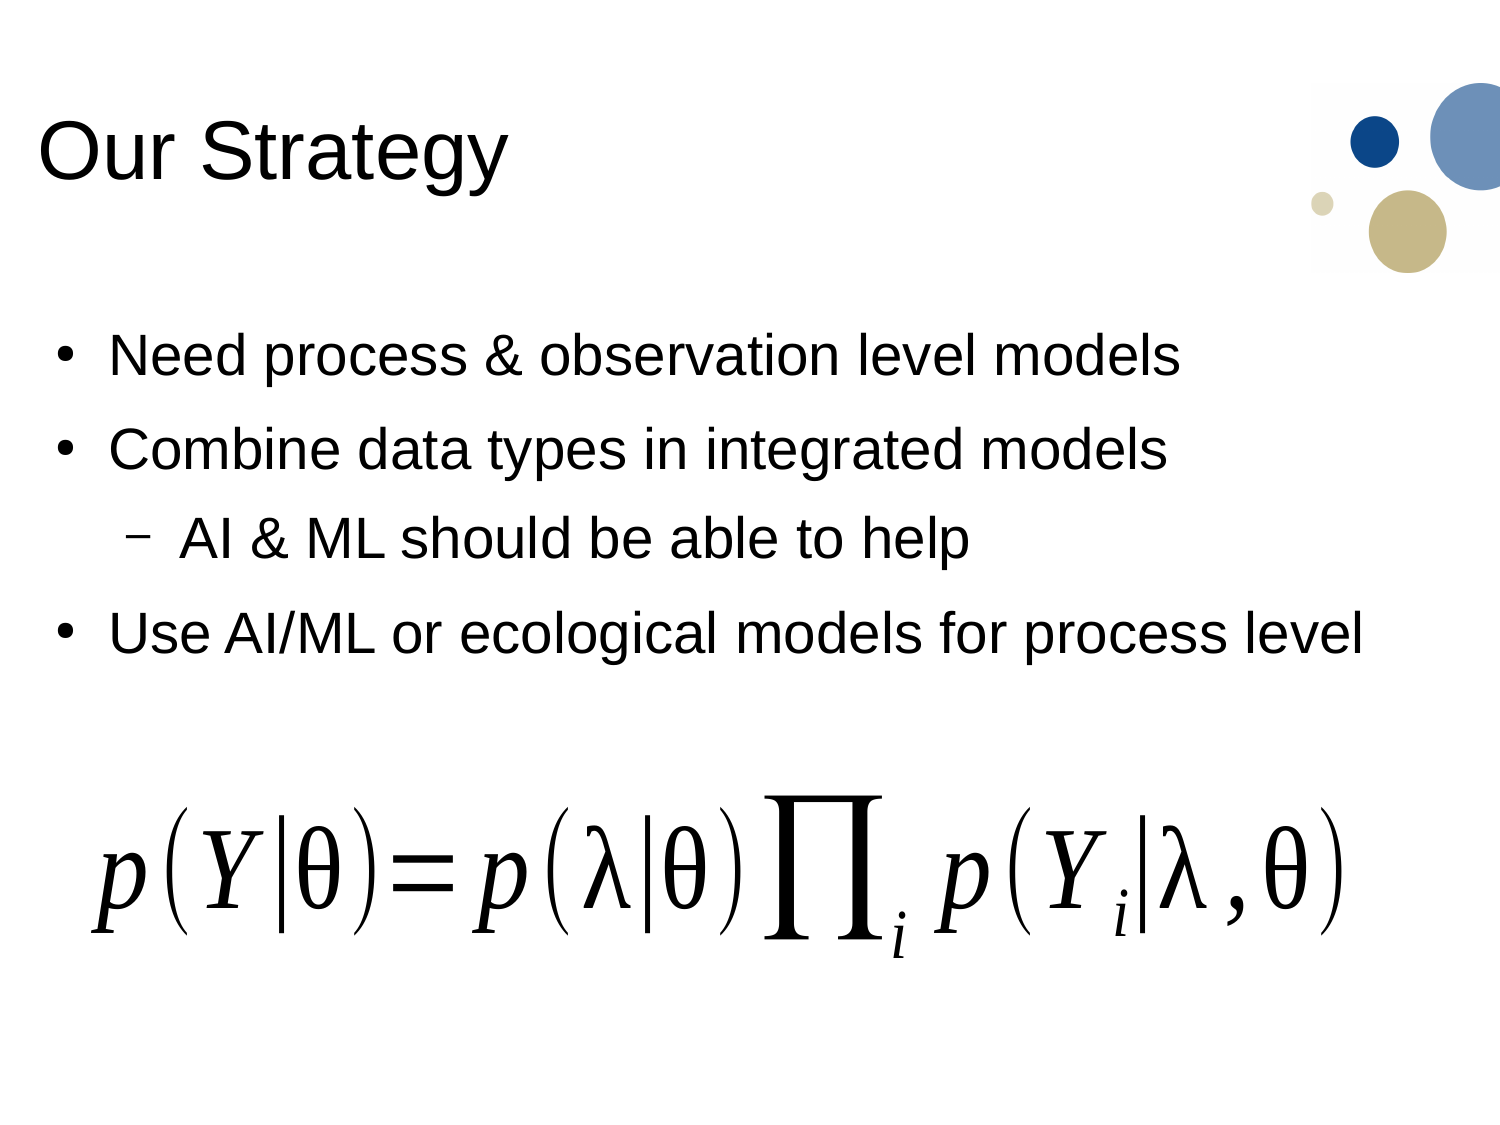

# Our Strategy
Need process & observation level models
Combine data types in integrated models
AI & ML should be able to help
Use AI/ML or ecological models for process level